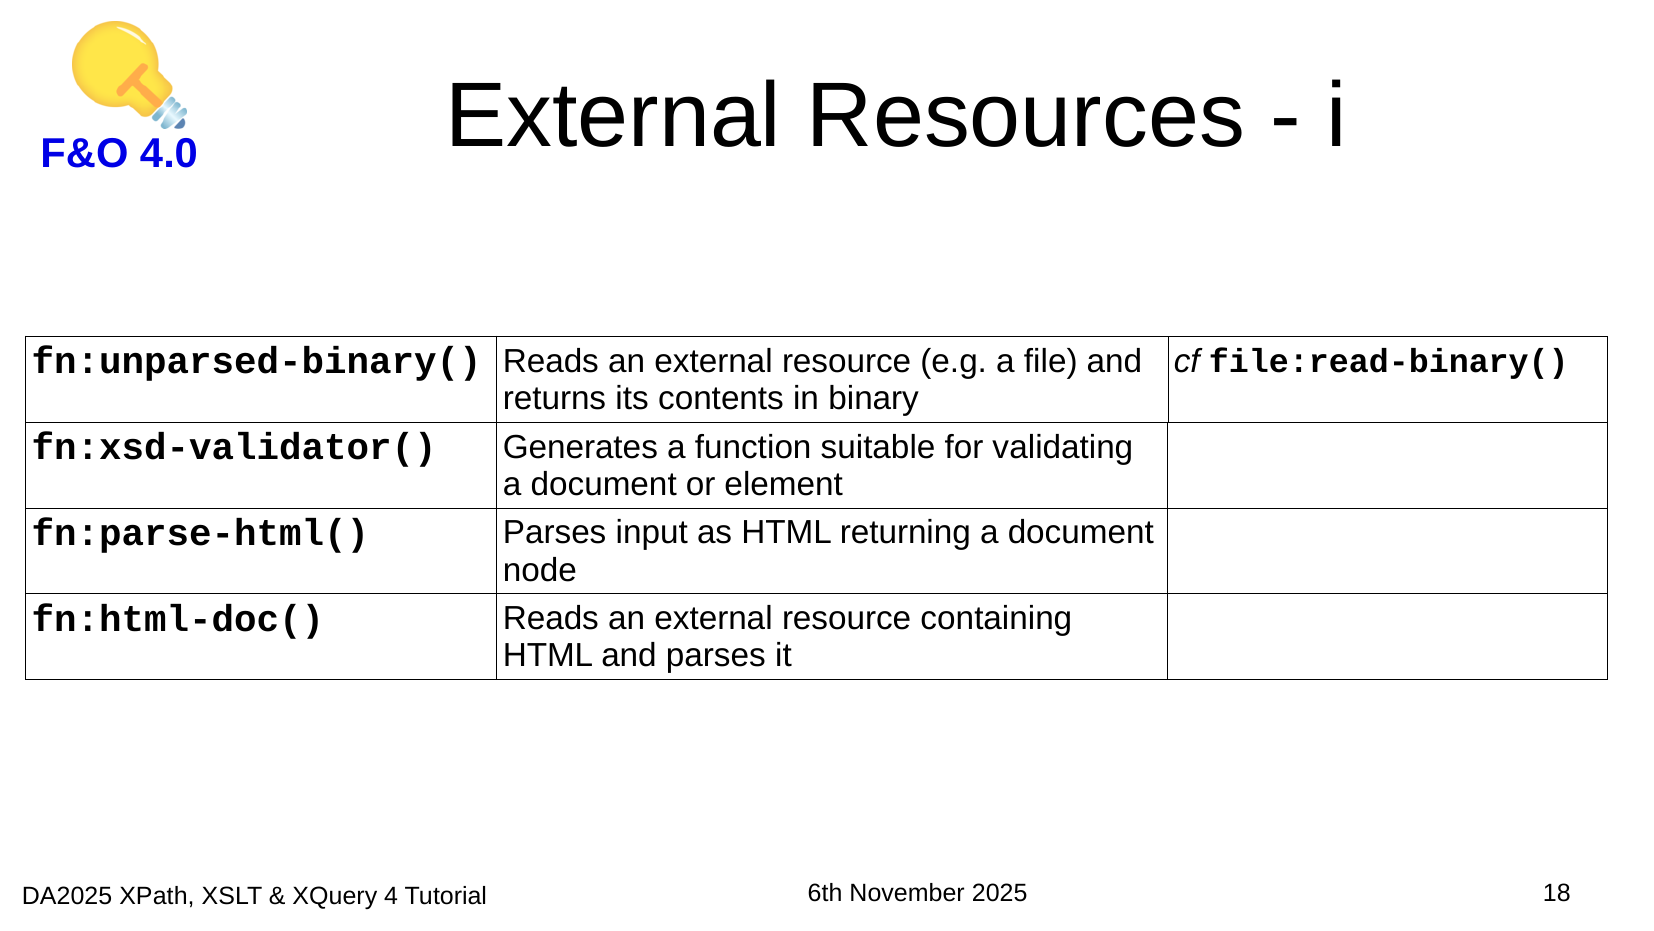

# External Resources - i
| fn:unparsed-binary() | Reads an external resource (e.g. a file) and returns its contents in binary | cf file:read-binary() |
| --- | --- | --- |
| fn:xsd-validator() | Generates a function suitable for validating a document or element | |
| fn:parse-html() | Parses input as HTML returning a document node | |
| fn:html-doc() | Reads an external resource containing HTML and parses it | |
18
6th November 2025
DA2025 XPath, XSLT & XQuery 4 Tutorial